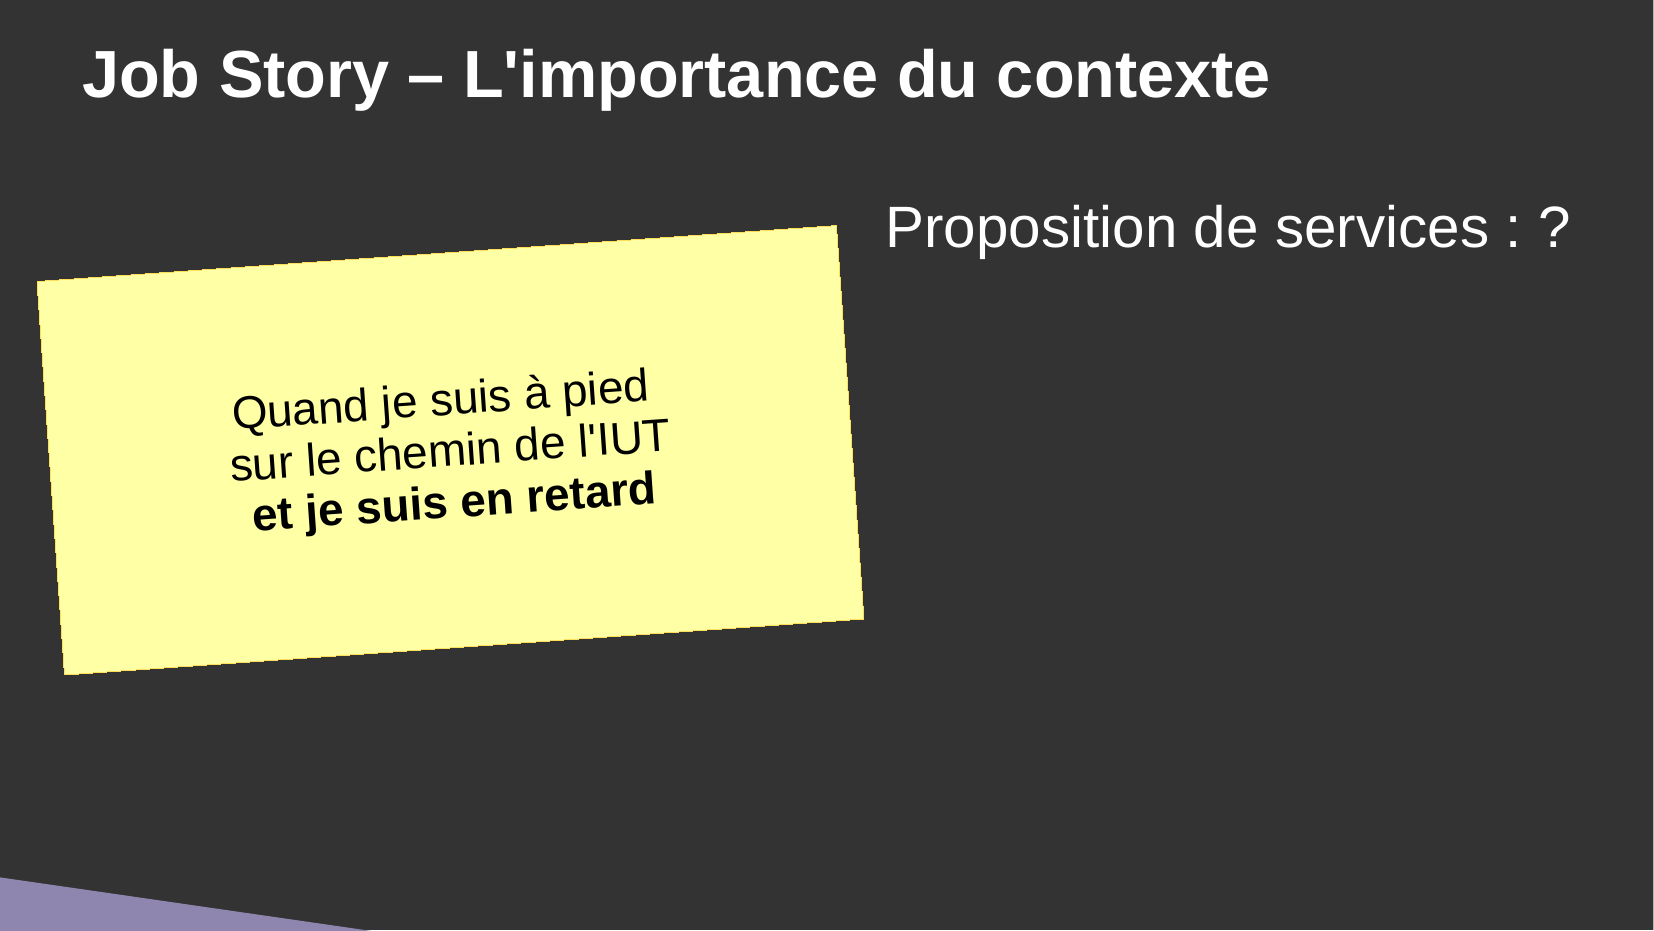

# Job Story – L'importance du contexte
Proposition de services : ?
Quand je suis à pied
sur le chemin de l'IUT
et je suis en retard